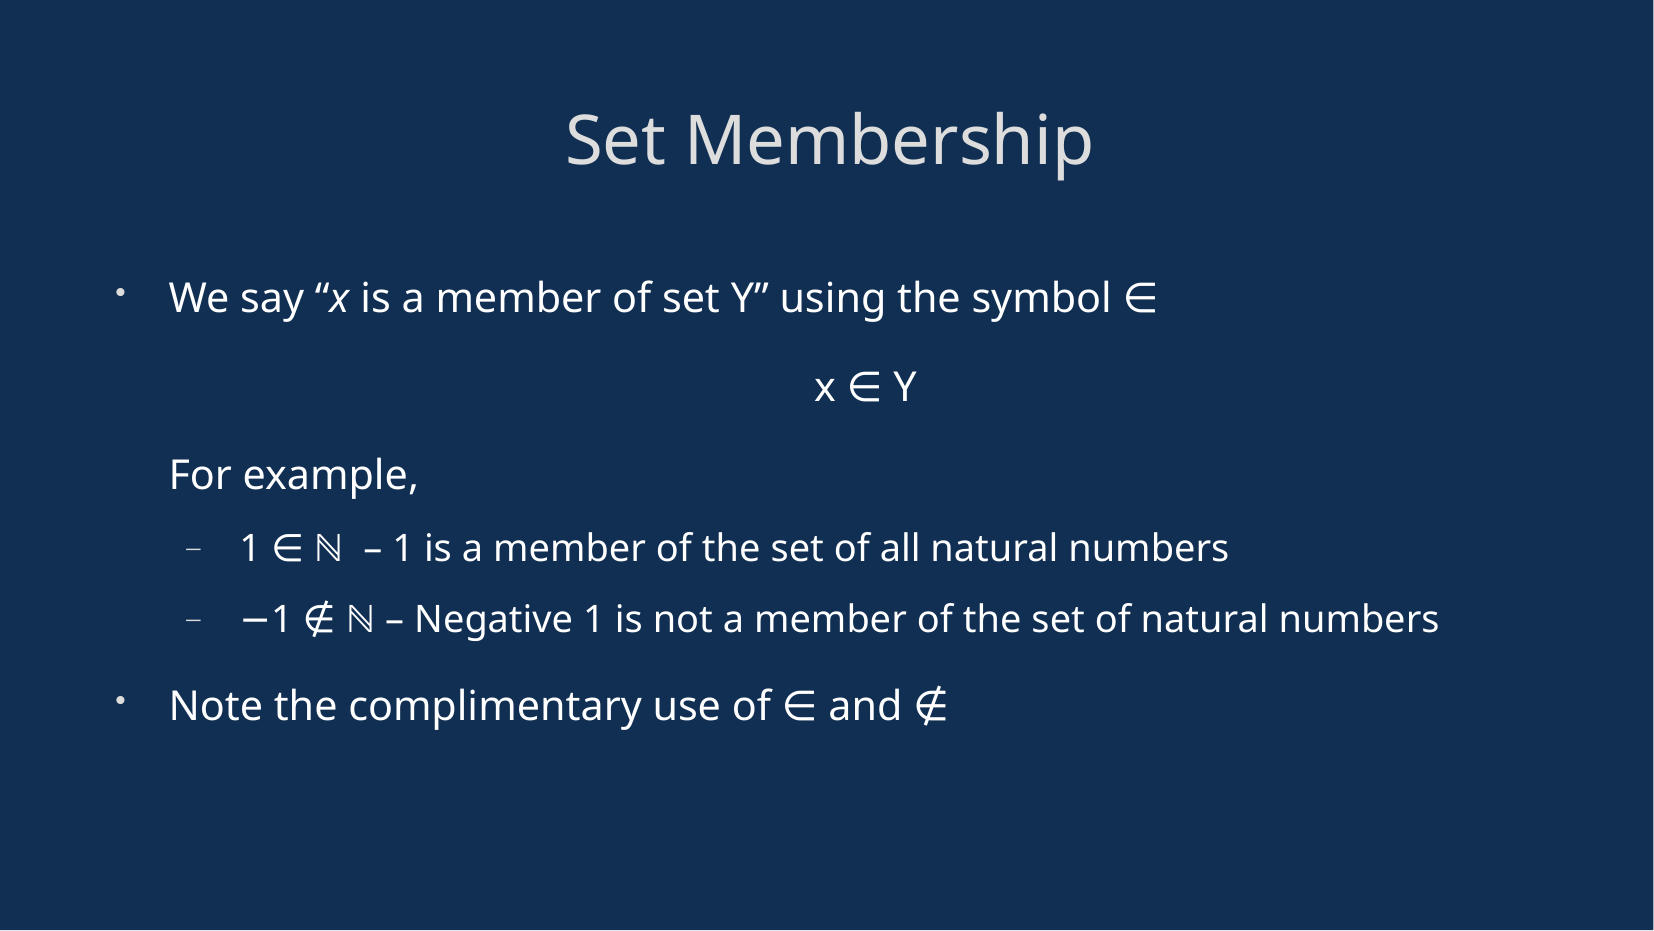

# Set Membership
We say “x is a member of set Y” using the symbol ∈
x ∈ Y
For example,
1 ∈ ℕ – 1 is a member of the set of all natural numbers
−1 ∉ ℕ – Negative 1 is not a member of the set of natural numbers
Note the complimentary use of ∈ and ∉